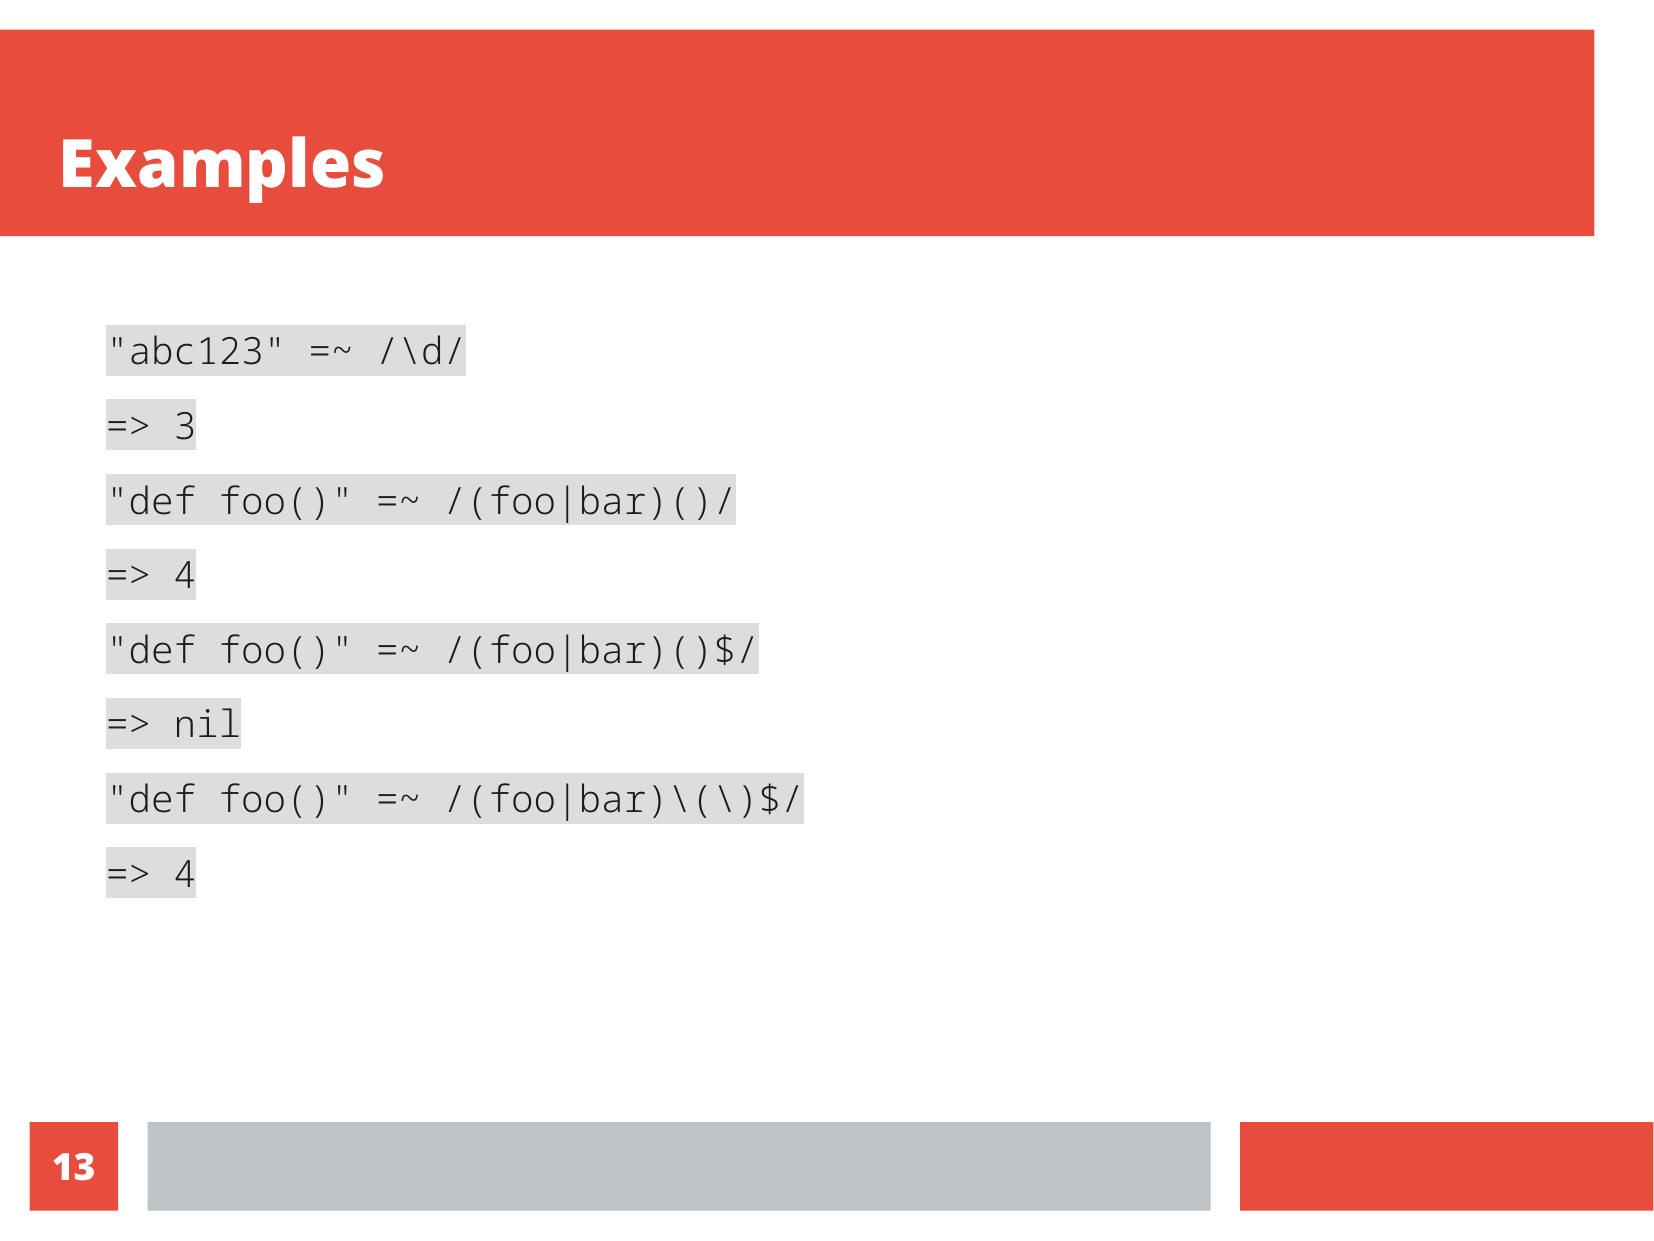

# Examples
"abc123" =~ /\d/
=> 3
"def foo()" =~ /(foo|bar)()/
=> 4
"def foo()" =~ /(foo|bar)()$/
=> nil
"def foo()" =~ /(foo|bar)\(\)$/
=> 4
13